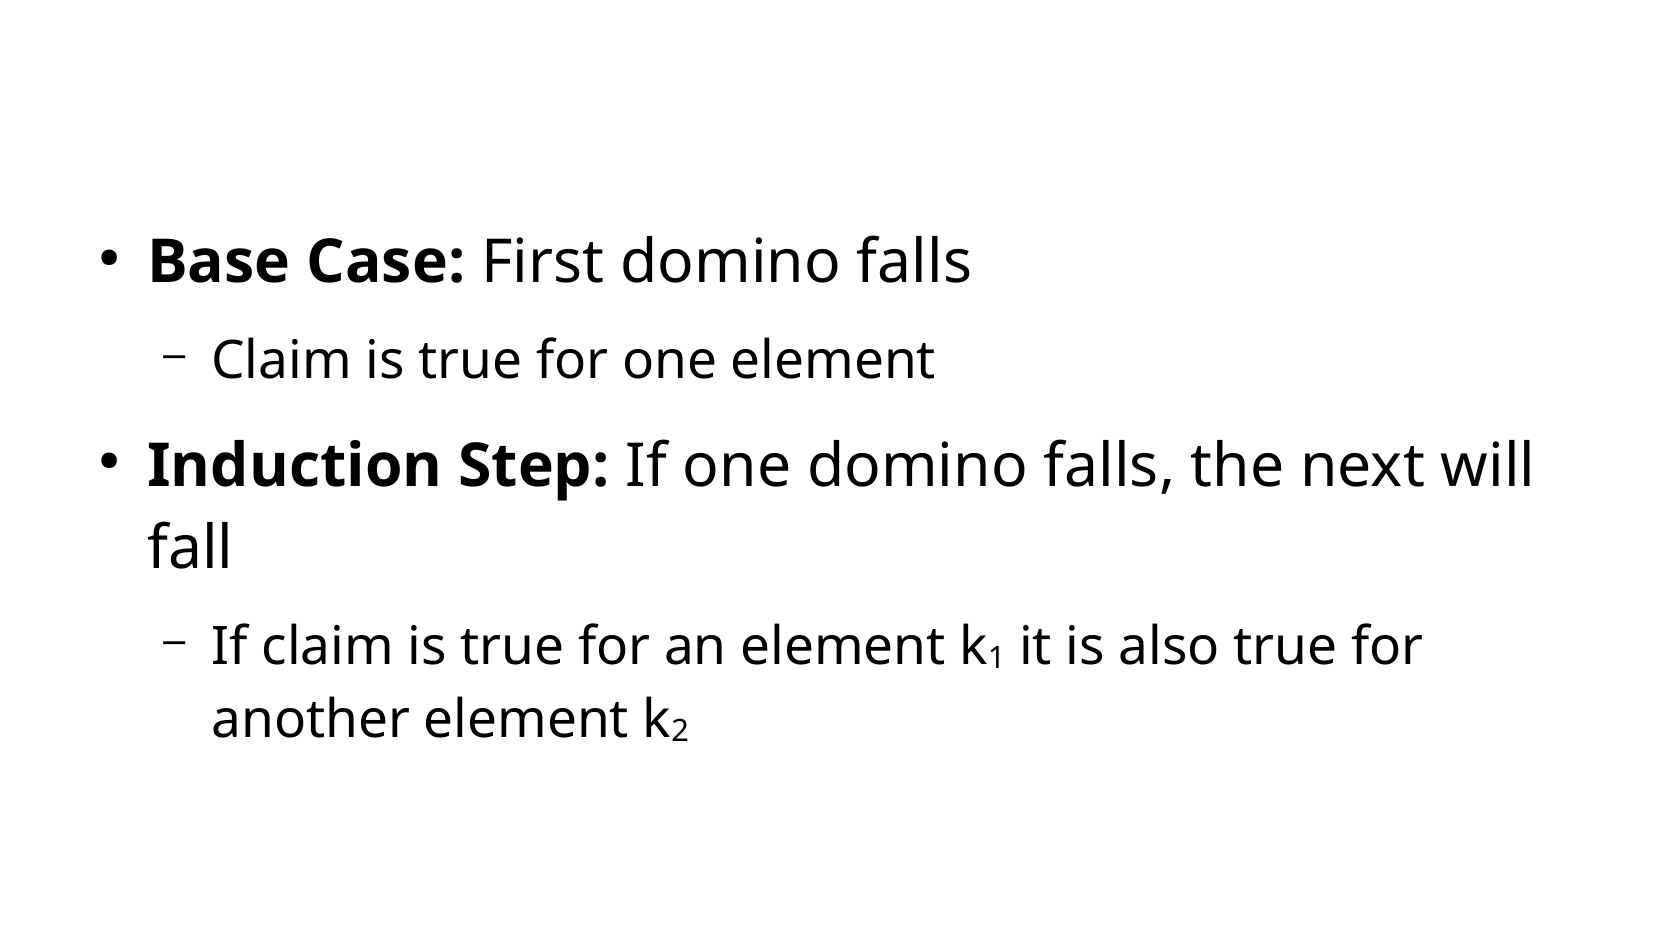

#
Base Case: First domino falls
Claim is true for one element
Induction Step: If one domino falls, the next will fall
If claim is true for an element k1 it is also true for another element k2